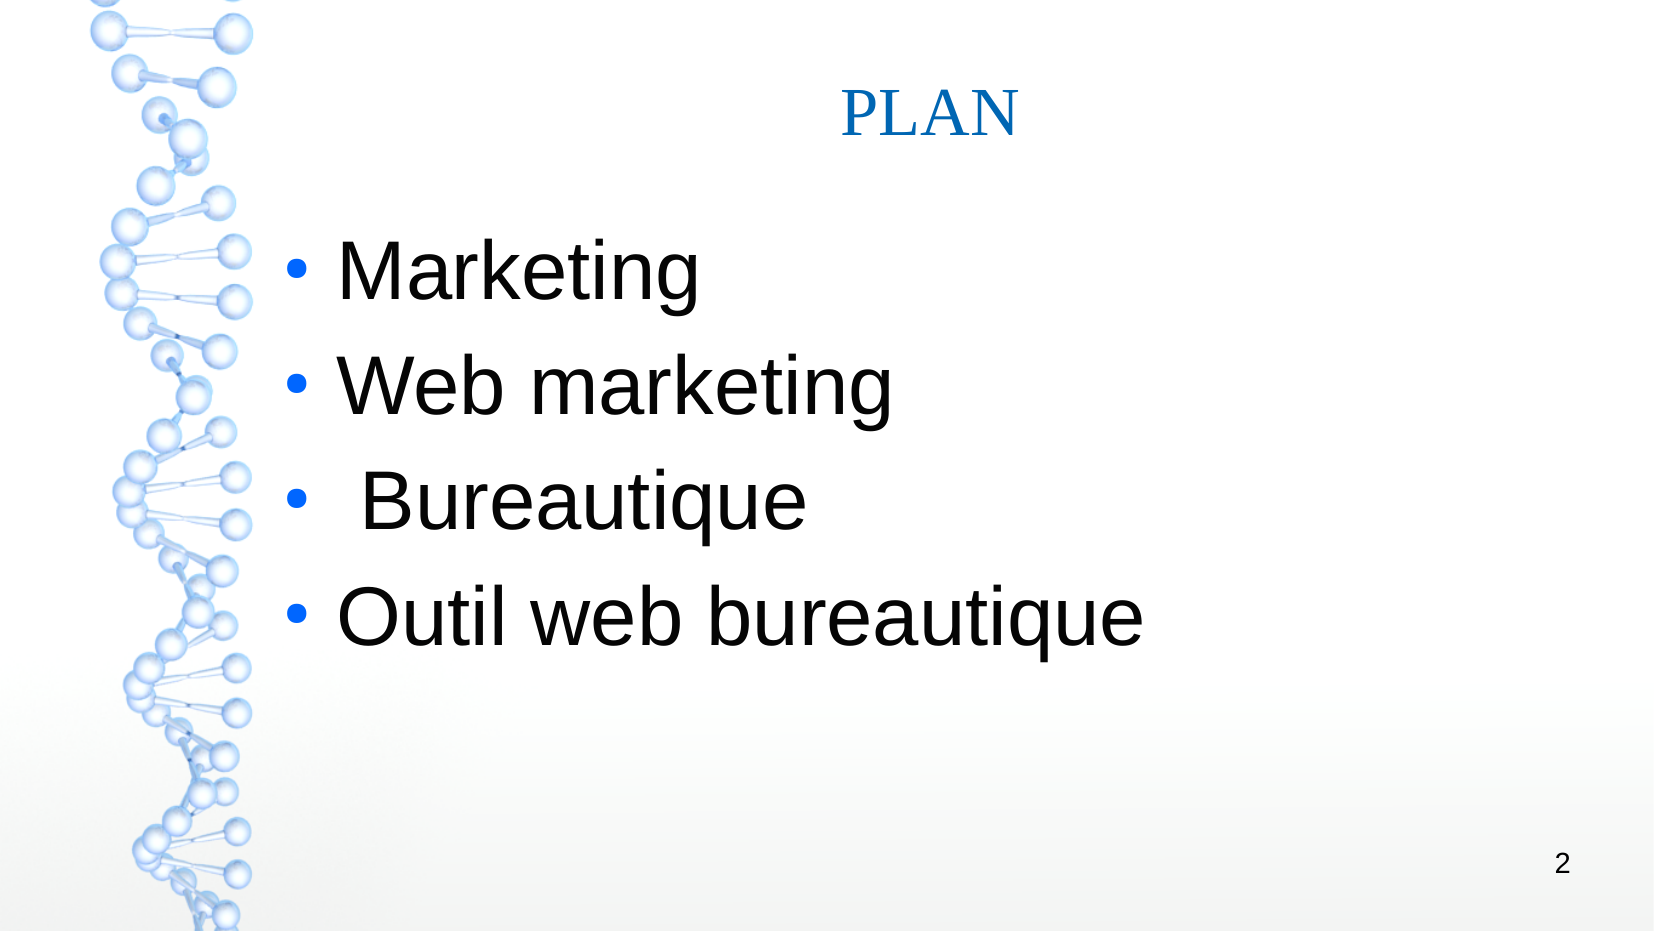

# PLAN
Marketing
Web marketing
 Bureautique
Outil web bureautique
2